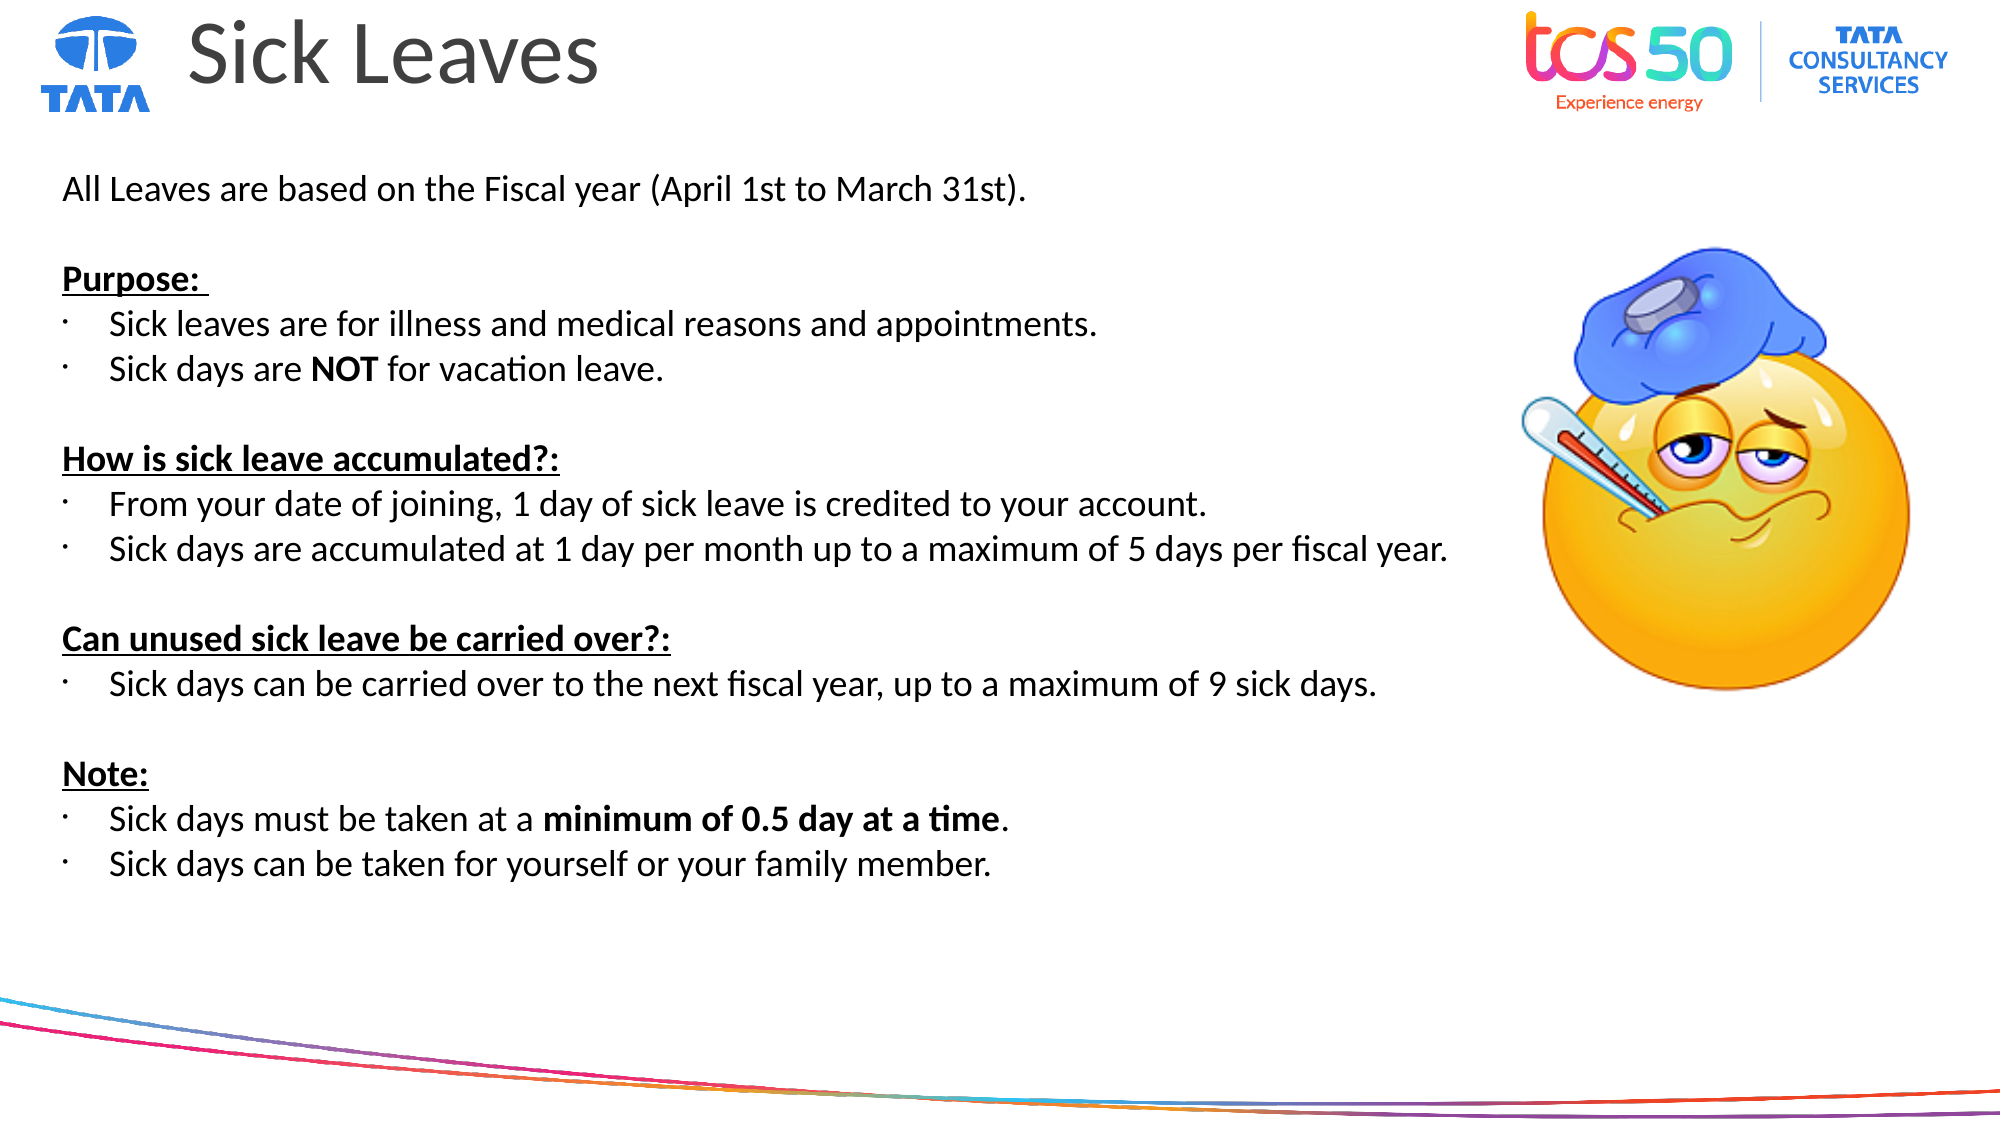

# Sick Leaves
All Leaves are based on the Fiscal year (April 1st to March 31st).
Purpose:
Sick leaves are for illness and medical reasons and appointments.
Sick days are NOT for vacation leave.
How is sick leave accumulated?:
From your date of joining, 1 day of sick leave is credited to your account.
Sick days are accumulated at 1 day per month up to a maximum of 5 days per fiscal year.
Can unused sick leave be carried over?:
Sick days can be carried over to the next fiscal year, up to a maximum of 9 sick days.
Note:
Sick days must be taken at a minimum of 0.5 day at a time.
Sick days can be taken for yourself or your family member.